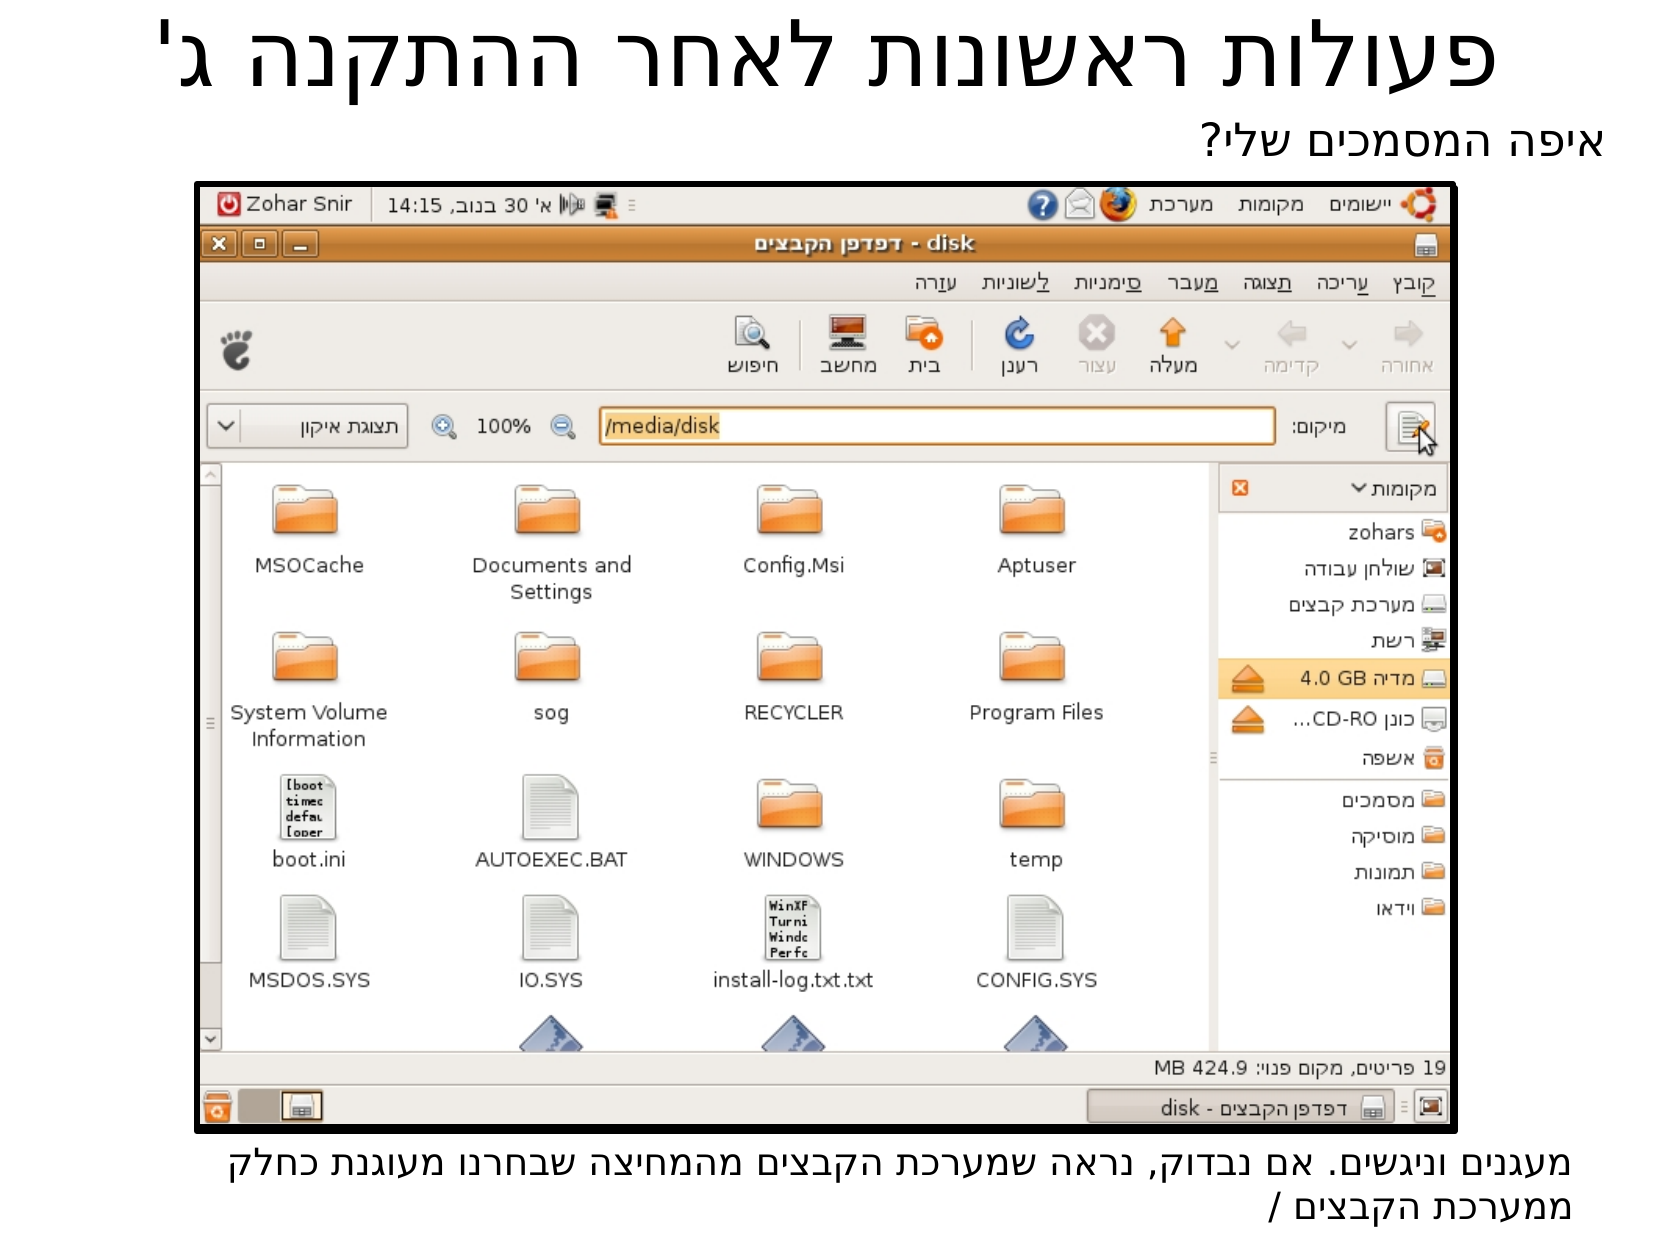

# פעולות ראשונות לאחר ההתקנה ג'
איפה המסמכים שלי?
מעגנים וניגשים. אם נבדוק, נראה שמערכת הקבצים מהמחיצה שבחרנו מעוגנת כחלק ממערכת הקבצים /